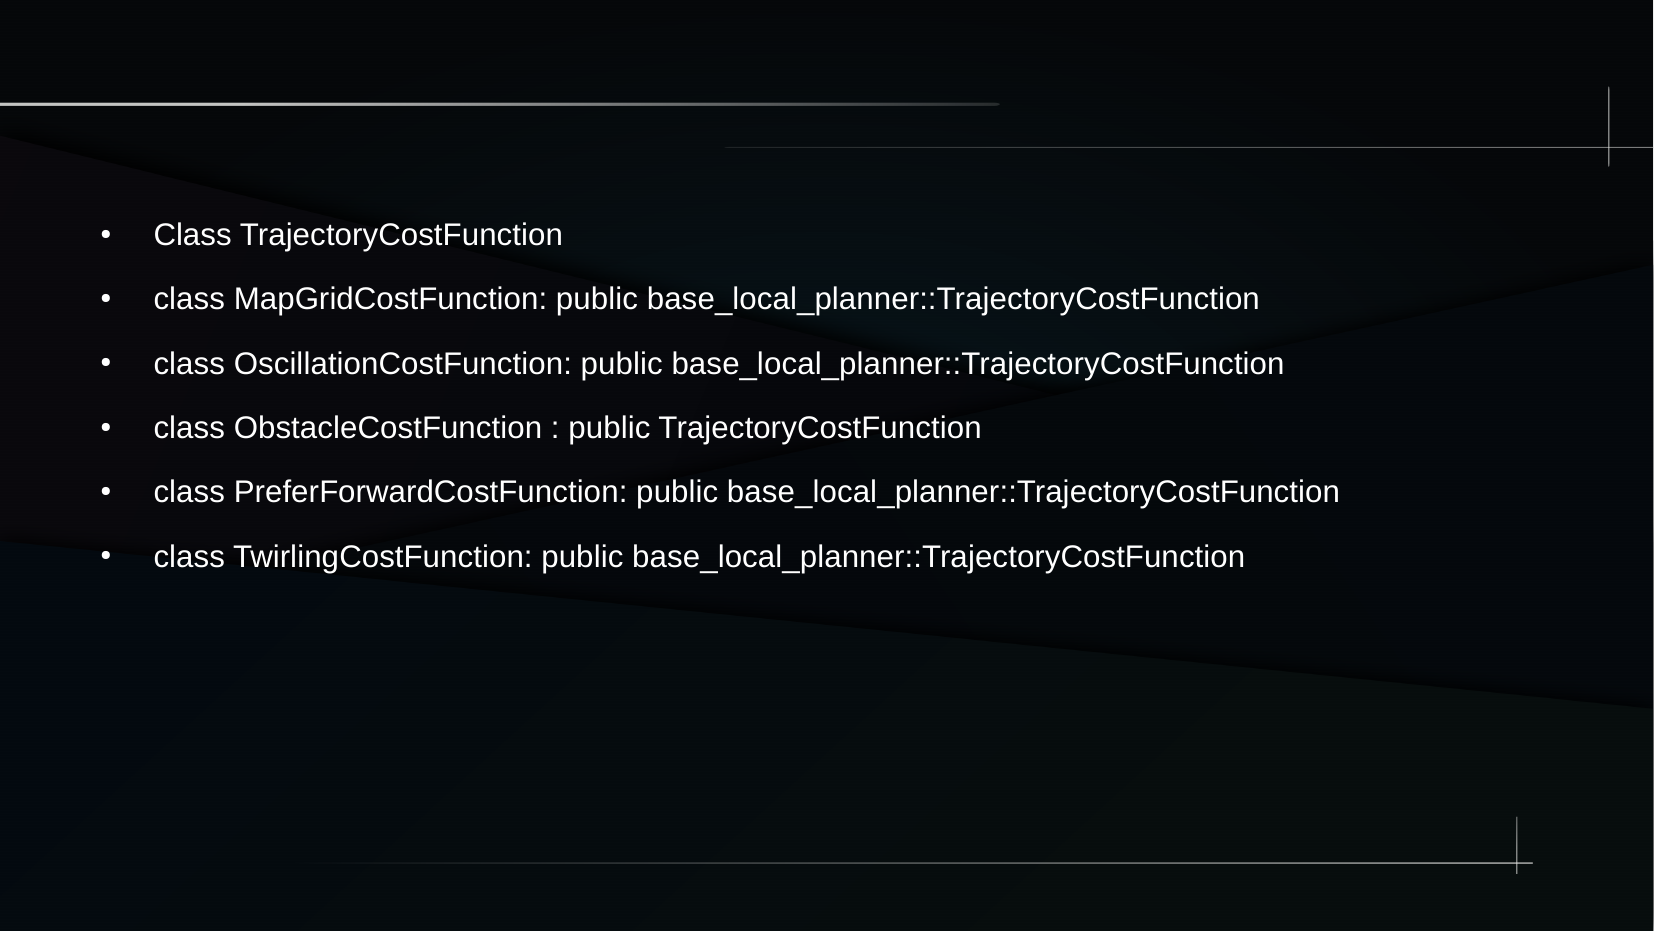

#
Class TrajectoryCostFunction
class MapGridCostFunction: public base_local_planner::TrajectoryCostFunction
class OscillationCostFunction: public base_local_planner::TrajectoryCostFunction
class ObstacleCostFunction : public TrajectoryCostFunction
class PreferForwardCostFunction: public base_local_planner::TrajectoryCostFunction
class TwirlingCostFunction: public base_local_planner::TrajectoryCostFunction